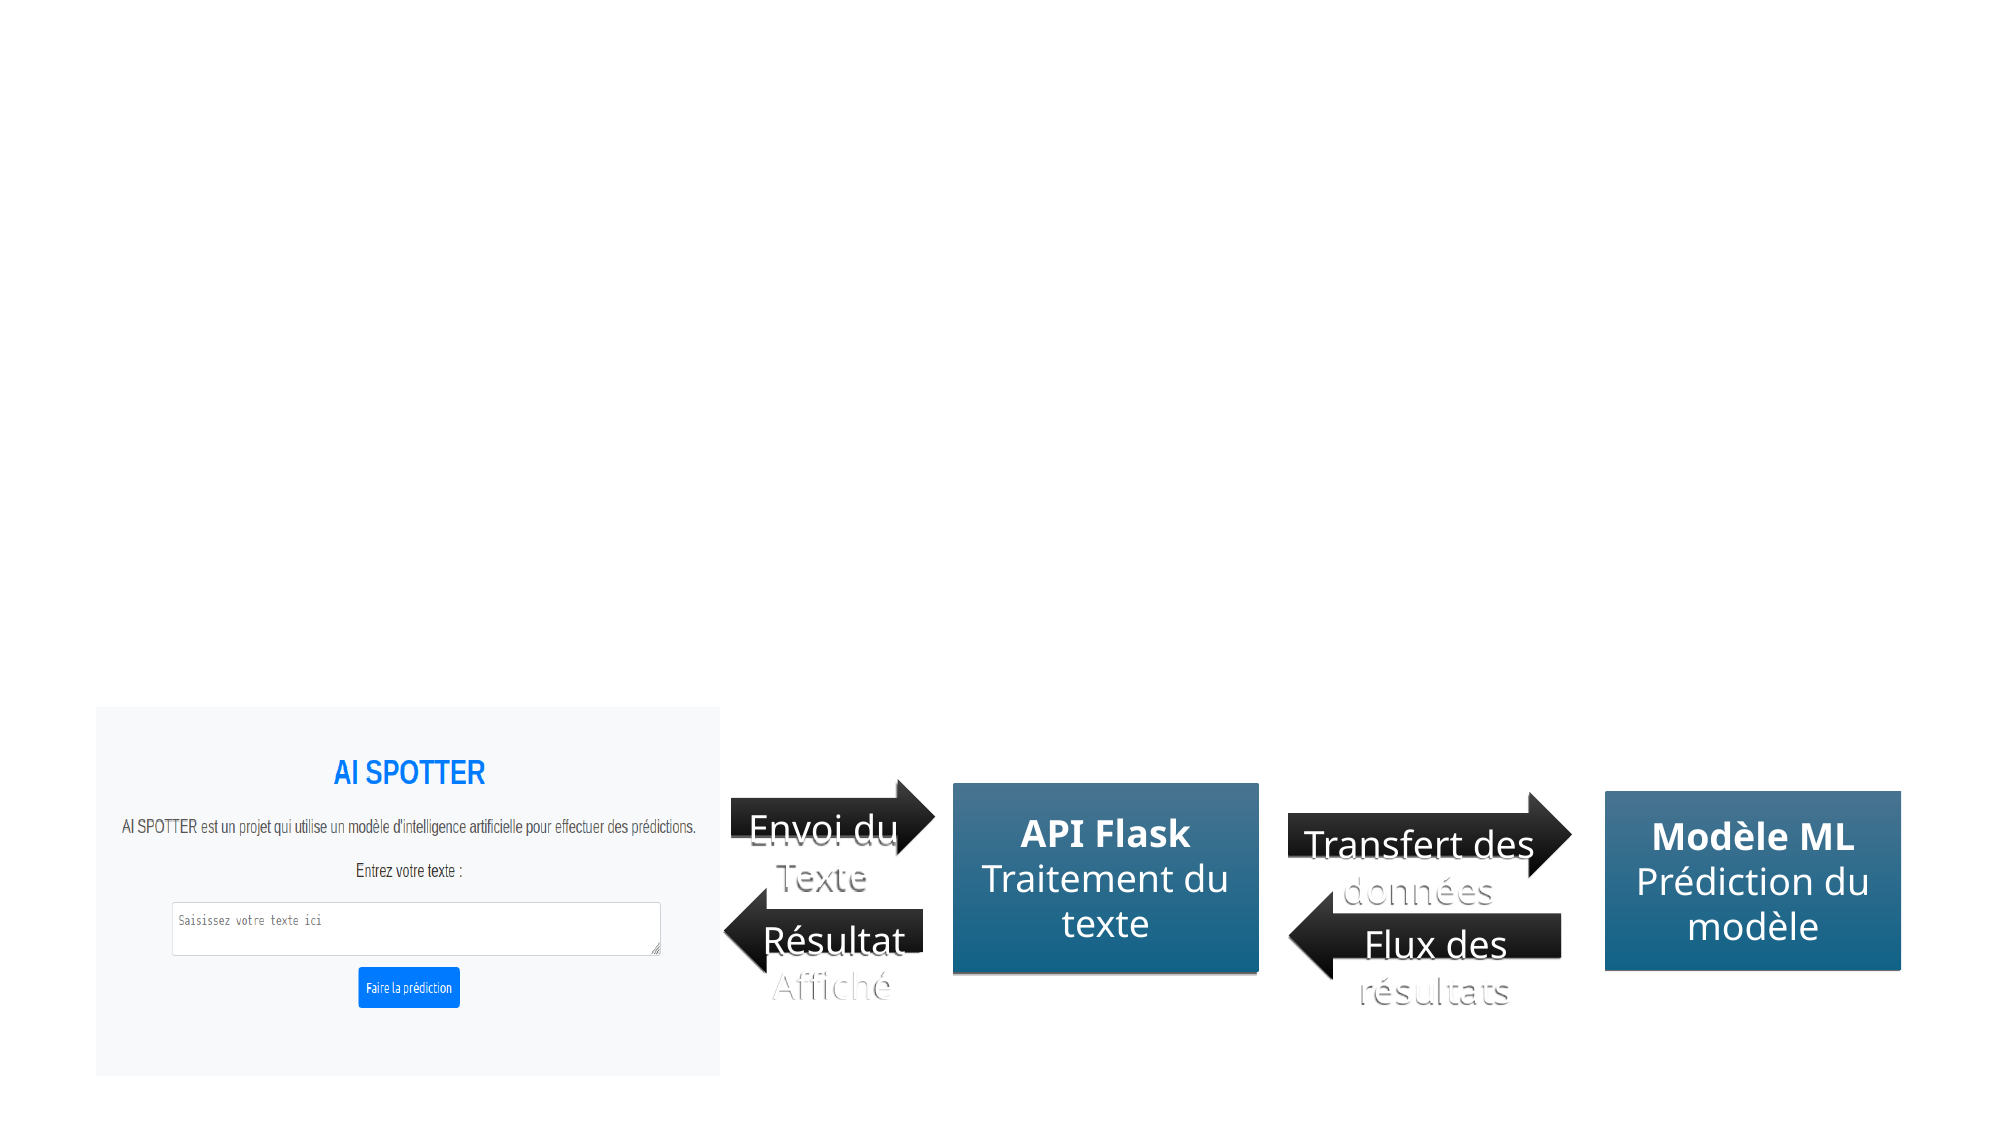

Architecture du Projet
Acheminement des Données
Interface Utilisateur et API Flask
L'interface utilisateur a été soigneusement conçue en utilisant les langages HTML, CSS et JavaScript pour offrir une expérience facile d'interaction.
L'intégration d'une API Flask en Python ajoute une couche fonctionnelle à l'interface. Elle permet de tester les textes en les envoyant au modèle de machine learning, facilitant ainsi le processus d'analyse.
Les données provenant de l'interface utilisateur sont acheminées de manière transparente vers le modèle de machine learning. Cela garantit une interaction fluide entre l'utilisateur et le système d'analyse.
Le processus d'acheminement des données assure une transmission efficace, garantissant que les textes soumis sont traités de manière optimale pour obtenir des résultats d'analyse fiables.
Texte à Analyser
Envoi du Texte
API Flask
Traitement du texte
Modèle ML
Prédiction du modèle
Transfert des données
Résultat Affiché
Flux des résultats